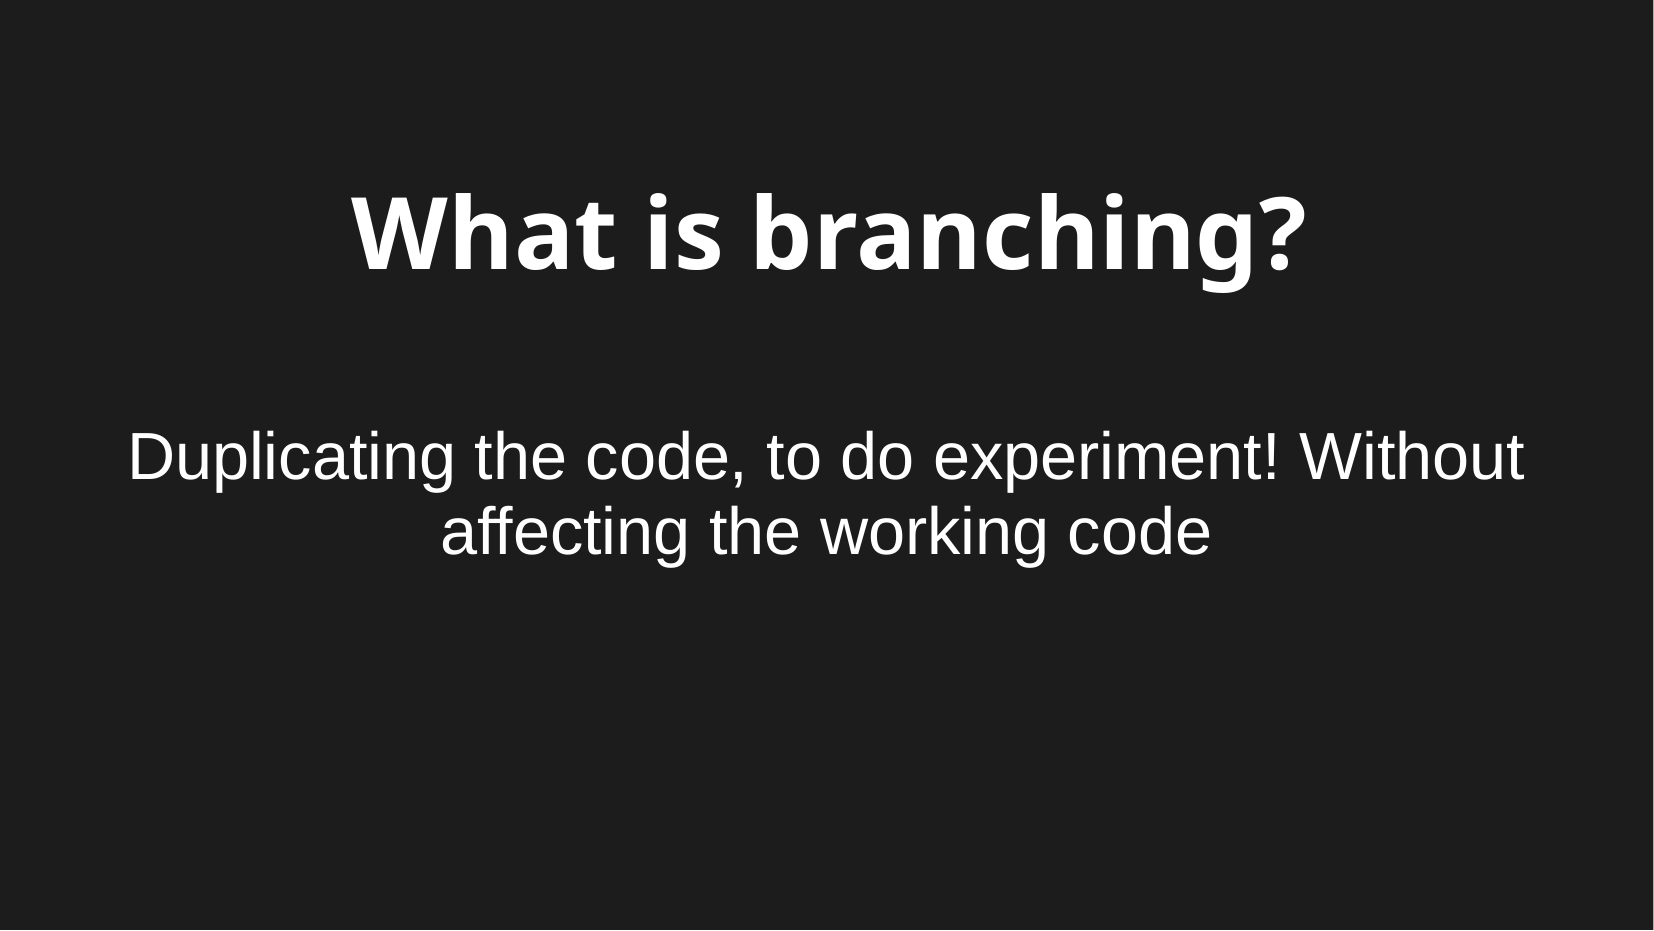

# What is branching?
Duplicating the code, to do experiment! Without affecting the working code